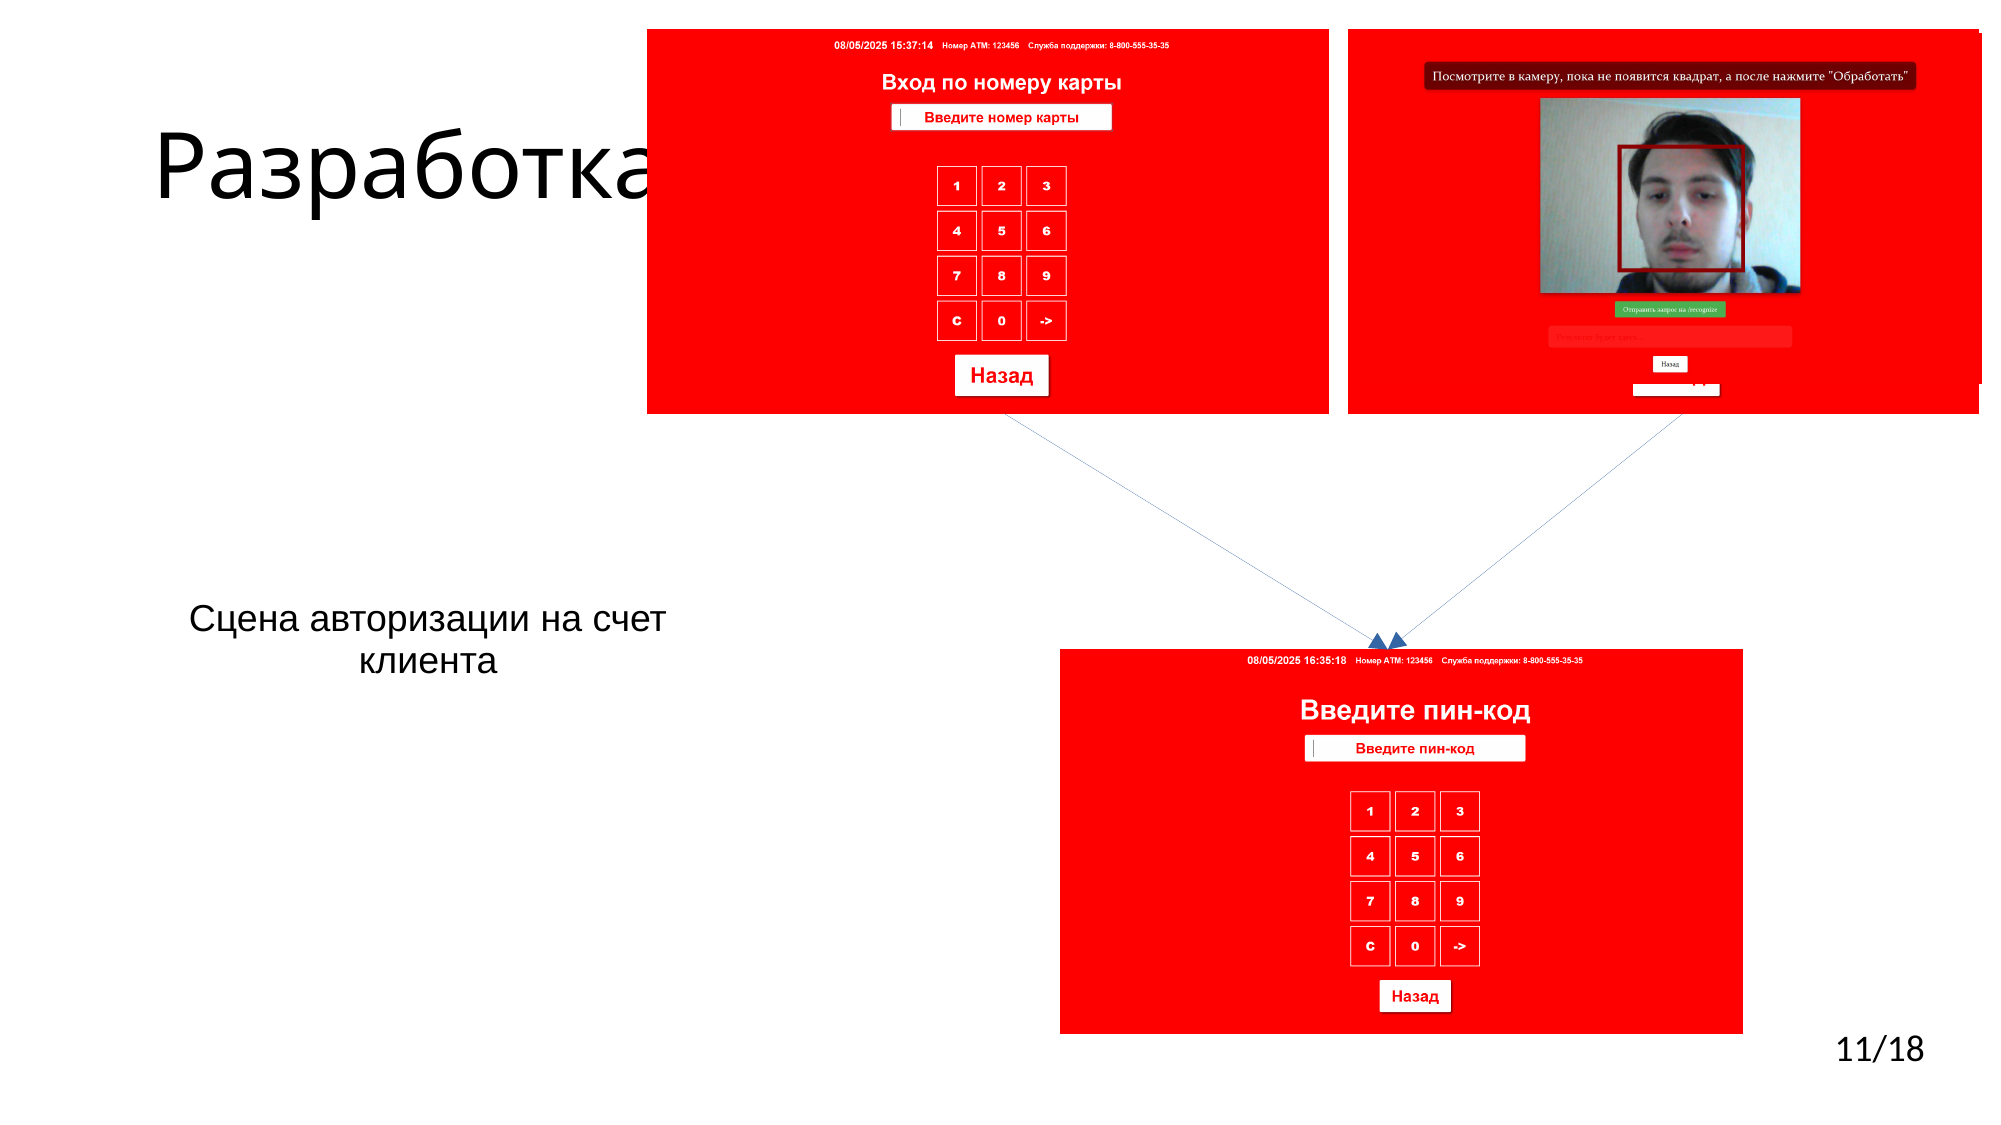

# Разработка
Сцена авторизации на счет клиента
11/18